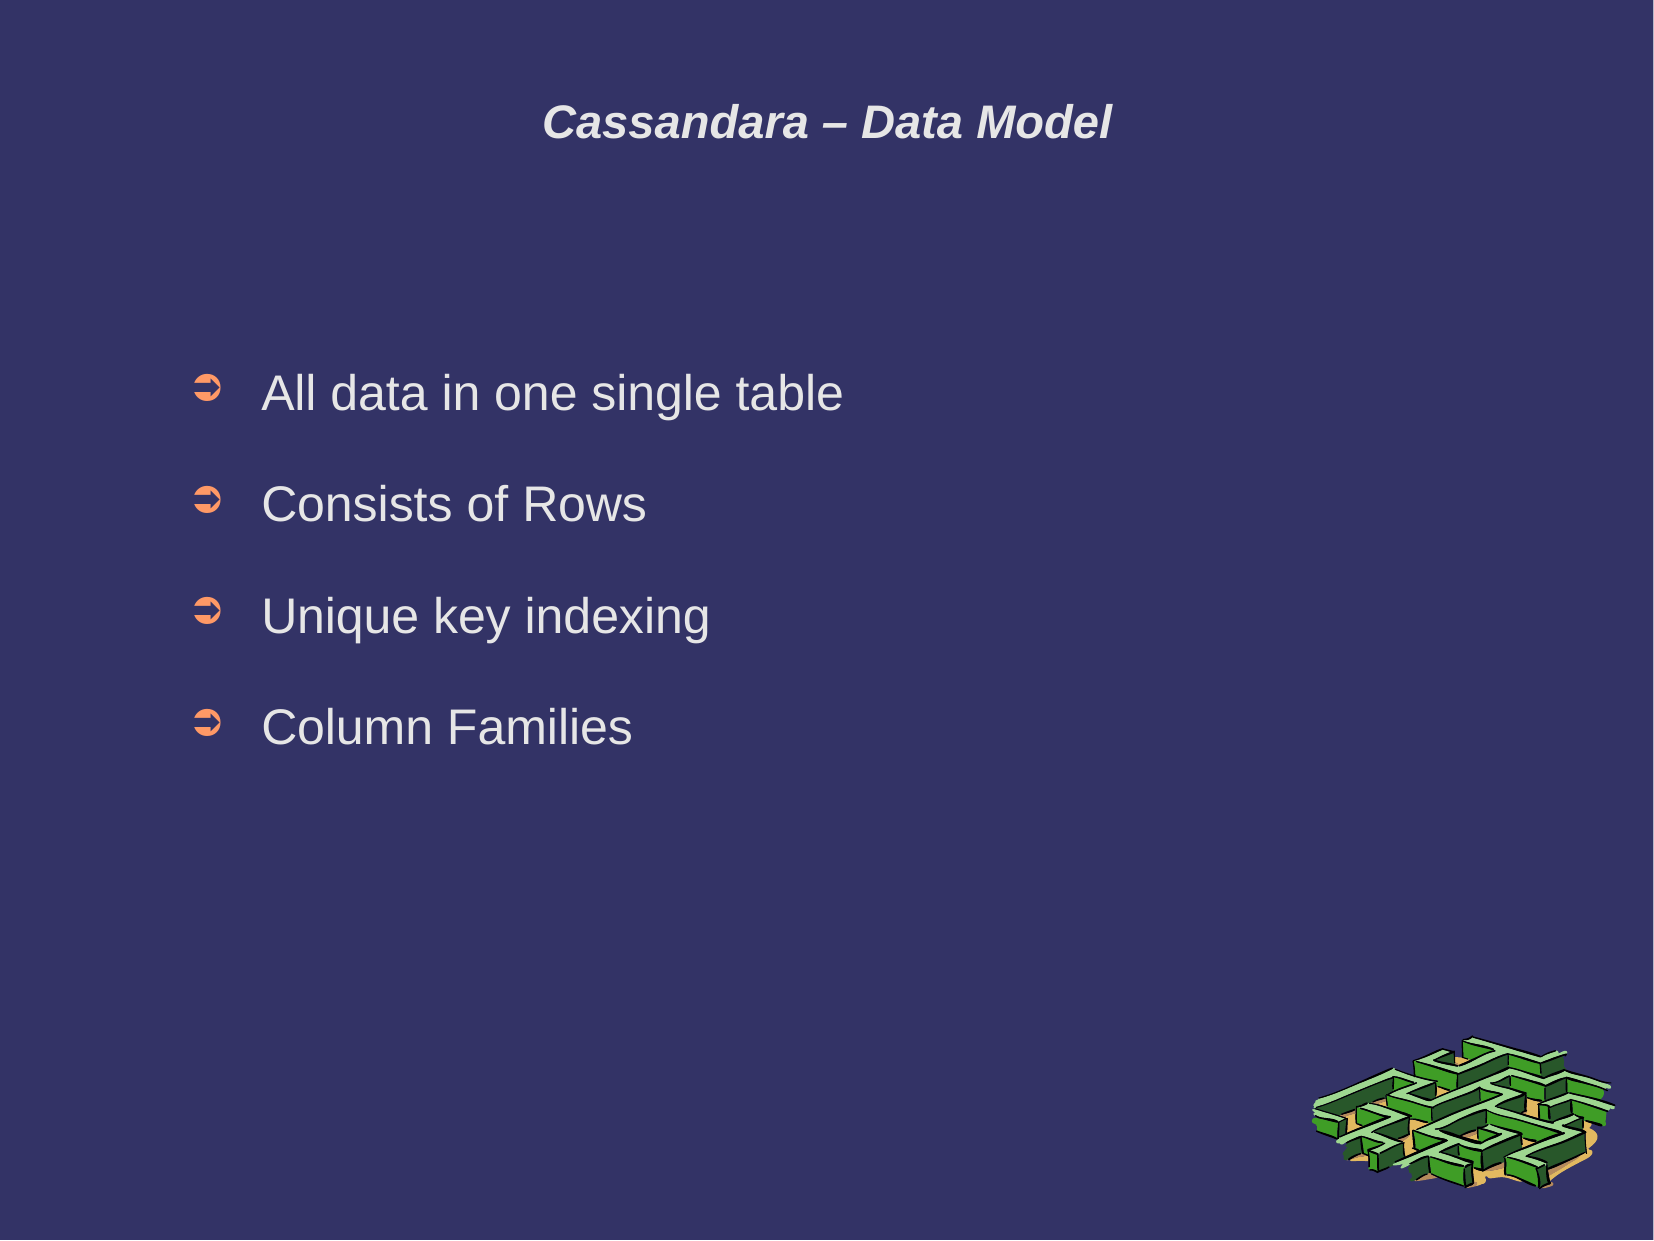

# Cassandara – Data Model
All data in one single table
Consists of Rows
Unique key indexing
Column Families